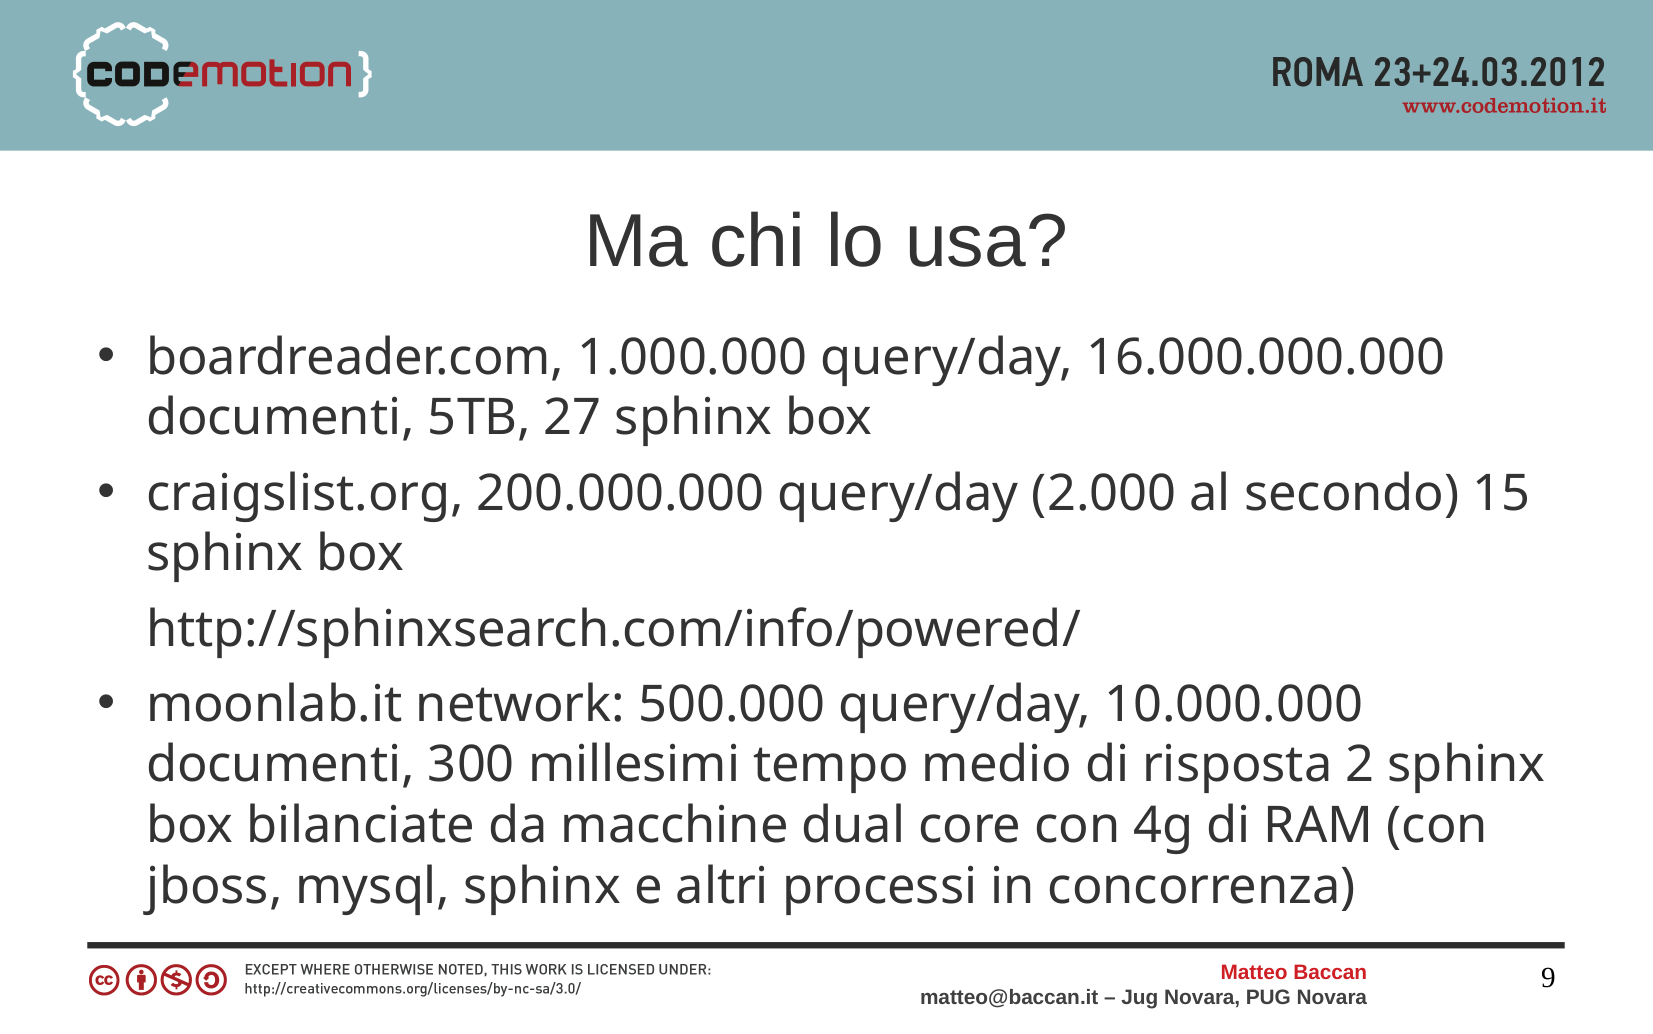

# Ma chi lo usa?
boardreader.com, 1.000.000 query/day, 16.000.000.000 documenti, 5TB, 27 sphinx box
craigslist.org, 200.000.000 query/day (2.000 al secondo) 15 sphinx box
http://sphinxsearch.com/info/powered/
moonlab.it network: 500.000 query/day, 10.000.000 documenti, 300 millesimi tempo medio di risposta 2 sphinx box bilanciate da macchine dual core con 4g di RAM (con jboss, mysql, sphinx e altri processi in concorrenza)
9